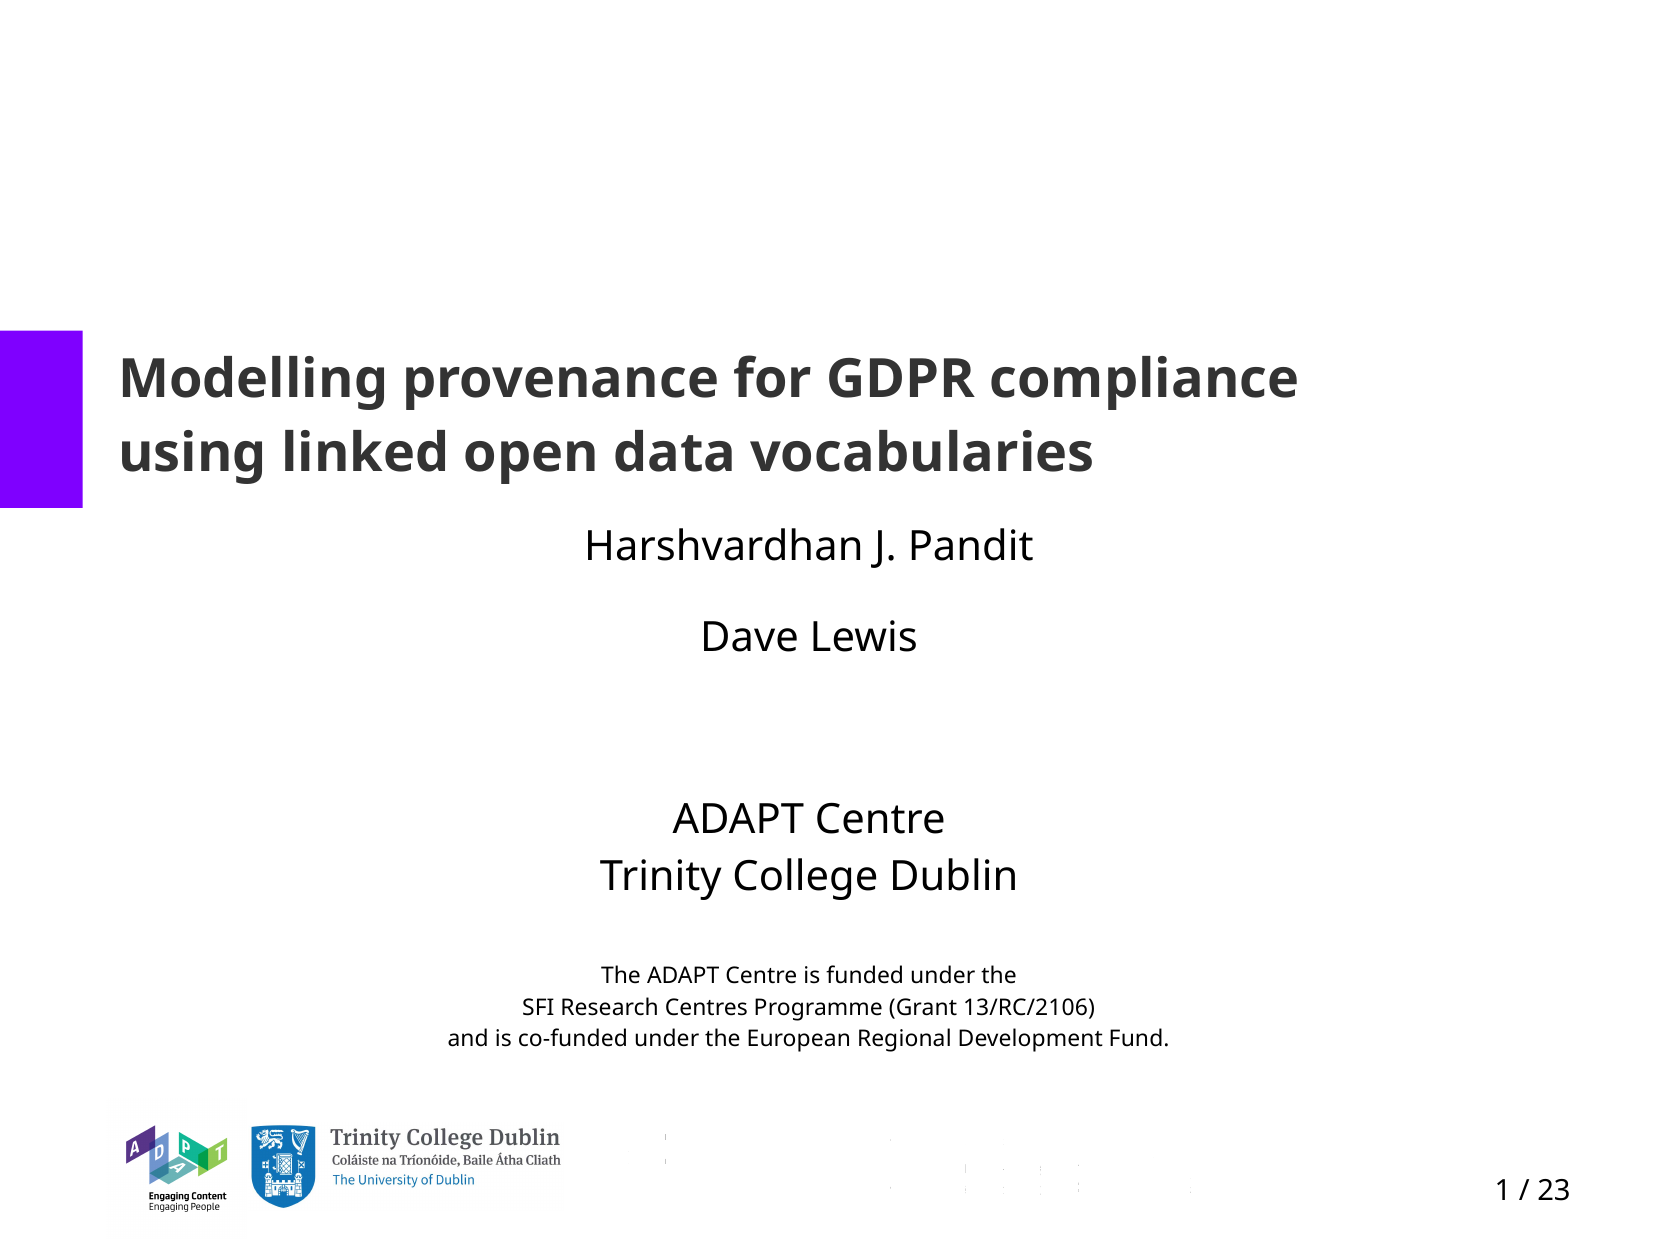

# Modelling provenance for GDPR compliance using linked open data vocabularies
Harshvardhan J. Pandit
Dave Lewis
ADAPT Centre
Trinity College Dublin
The ADAPT Centre is funded under the
SFI Research Centres Programme (Grant 13/RC/2106)
and is co-funded under the European Regional Development Fund.
1